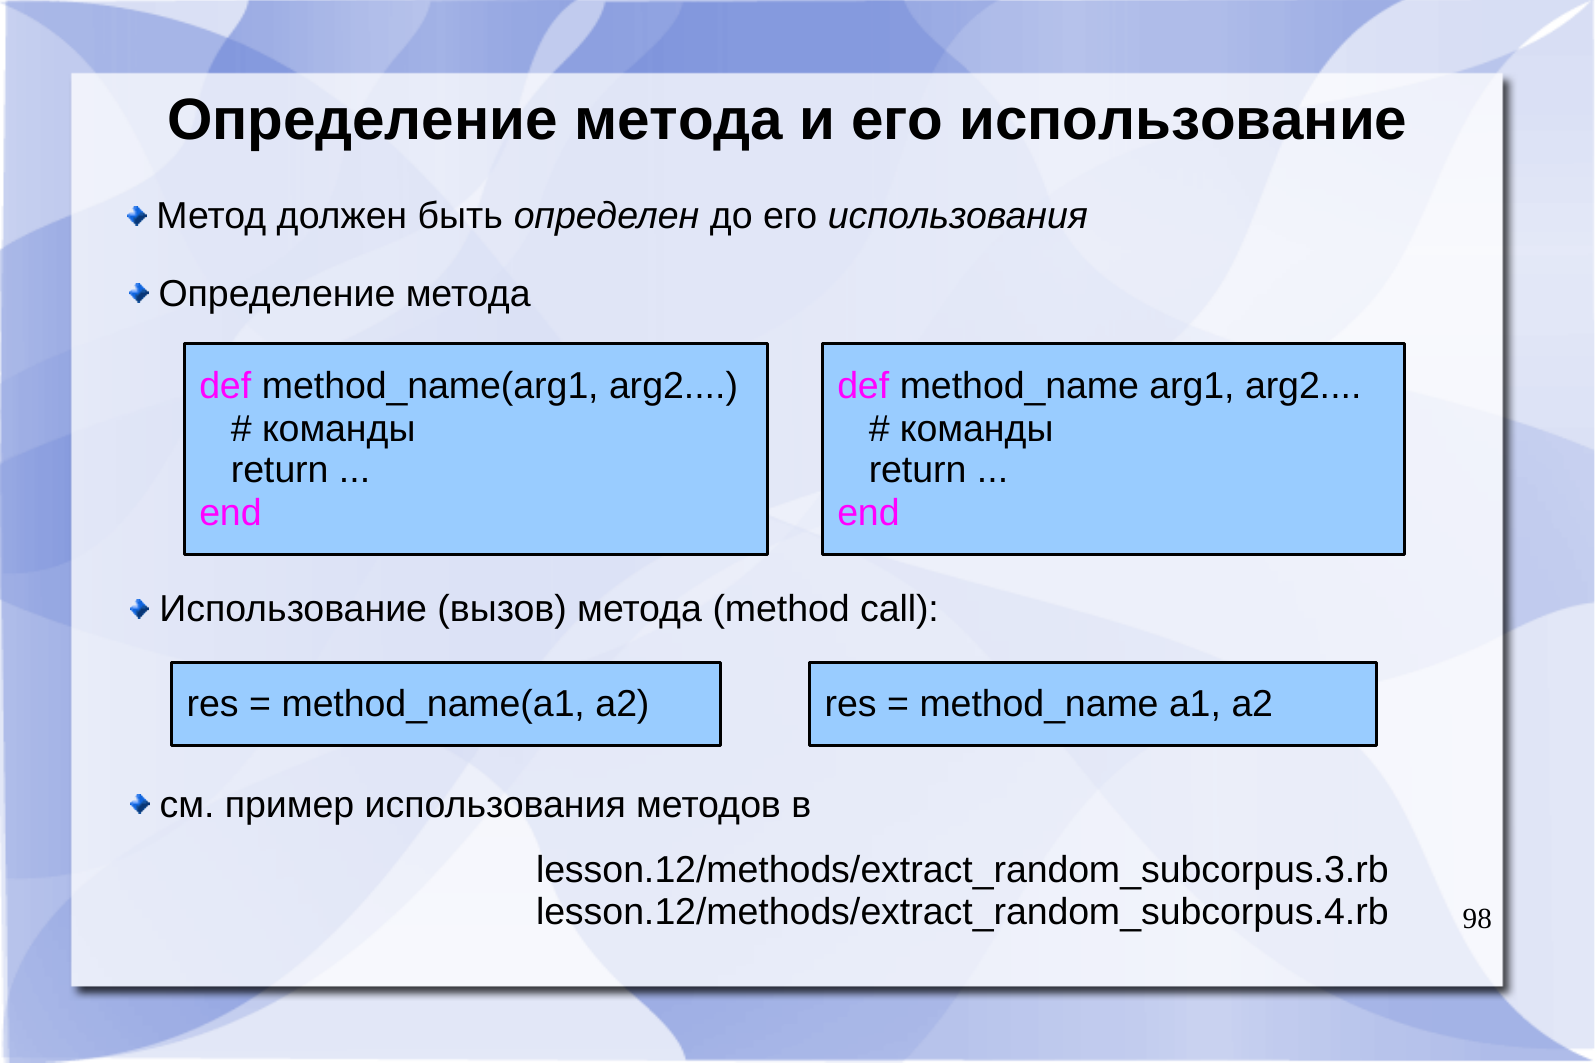

# Определение метода и его использование
 Метод должен быть определен до его использования
 Определение метода
def method_name(arg1, arg2....)
 # команды
 return ...
end
def method_name arg1, arg2....
 # команды
 return ...
end
 Использование (вызов) метода (method call):
res = method_name(a1, a2)
res = method_name a1, a2
 см. пример использования методов в
 lesson.12/methods/extract_random_subcorpus.3.rb
 lesson.12/methods/extract_random_subcorpus.4.rb
98